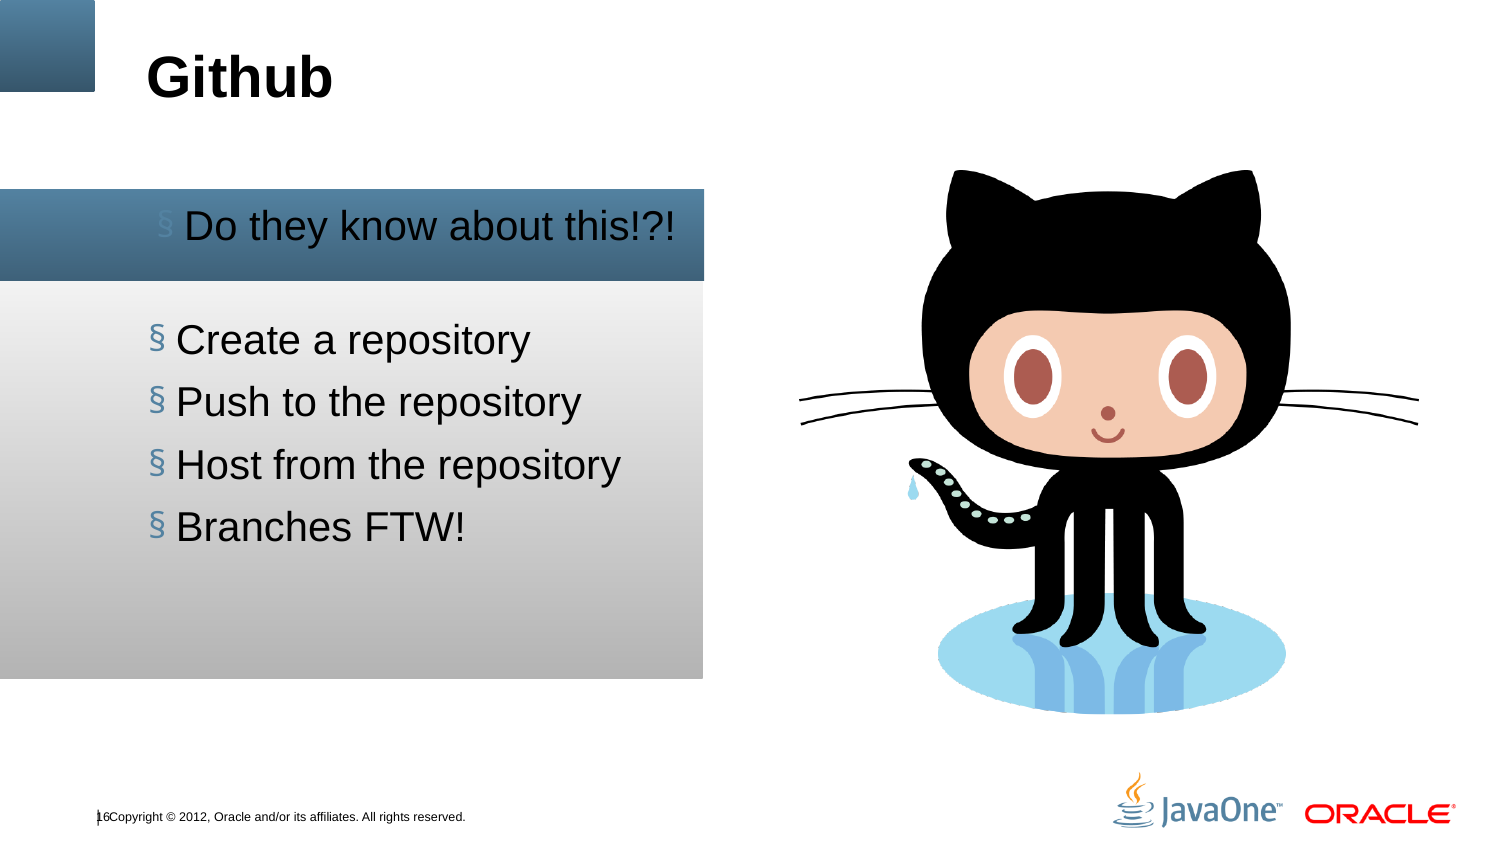

Github
Do they know about this!?!
# Create a repository
Push to the repository
Host from the repository
Branches FTW!